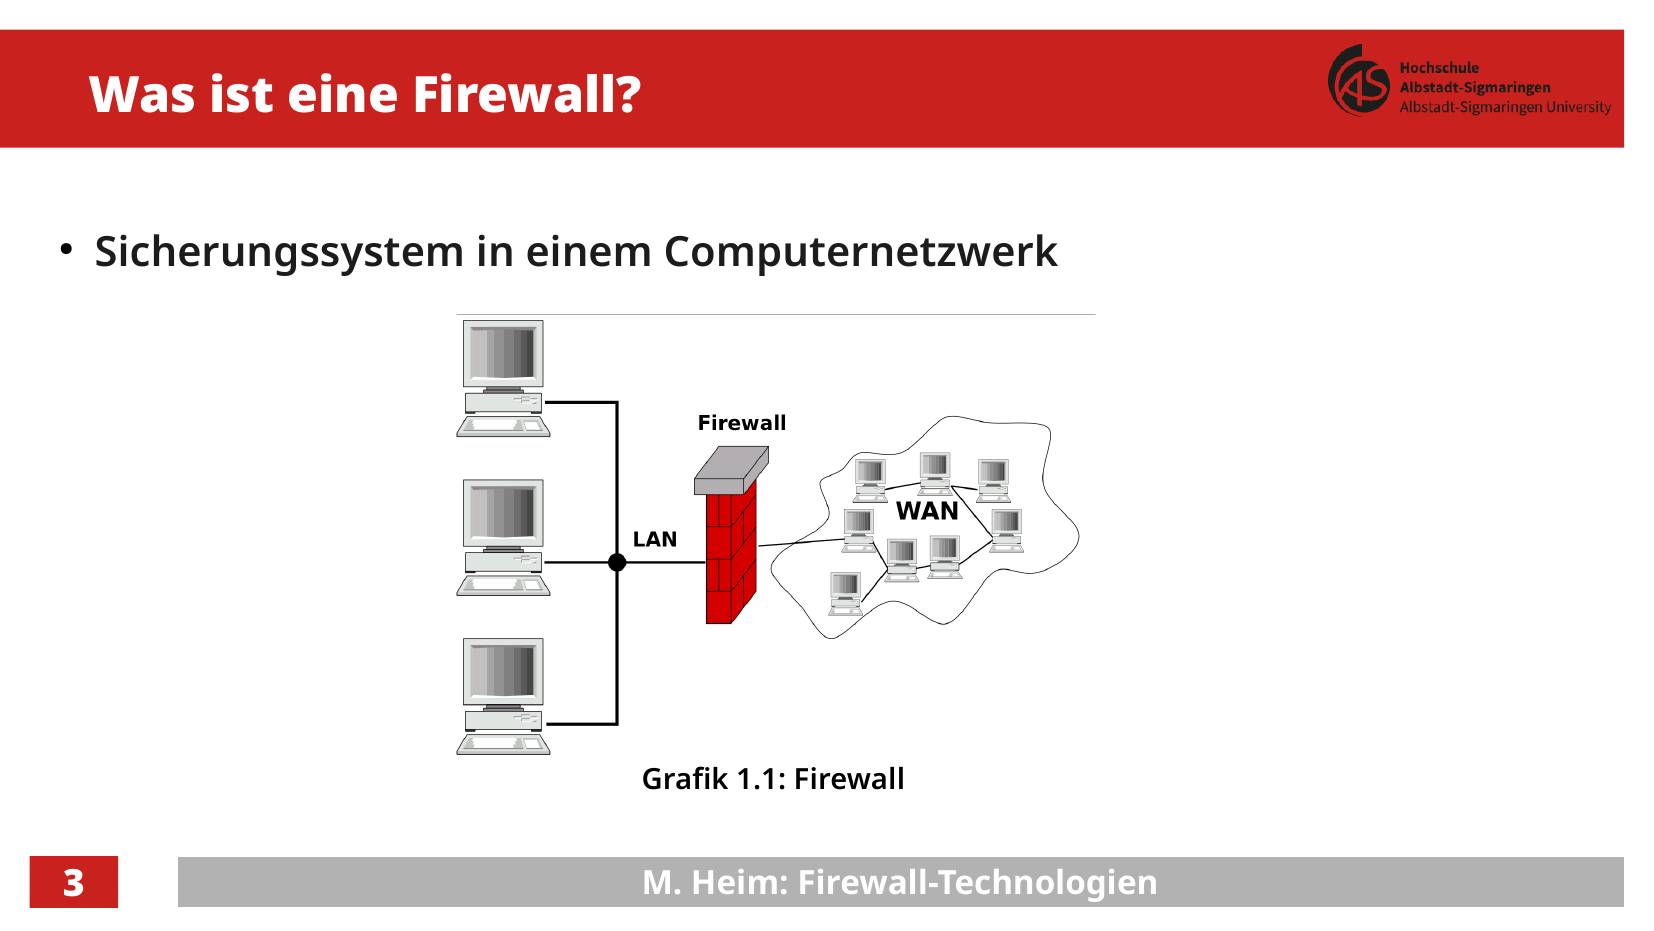

# Was ist eine Firewall?
Sicherungssystem in einem Computernetzwerk
Grafik 1.1: Firewall
3